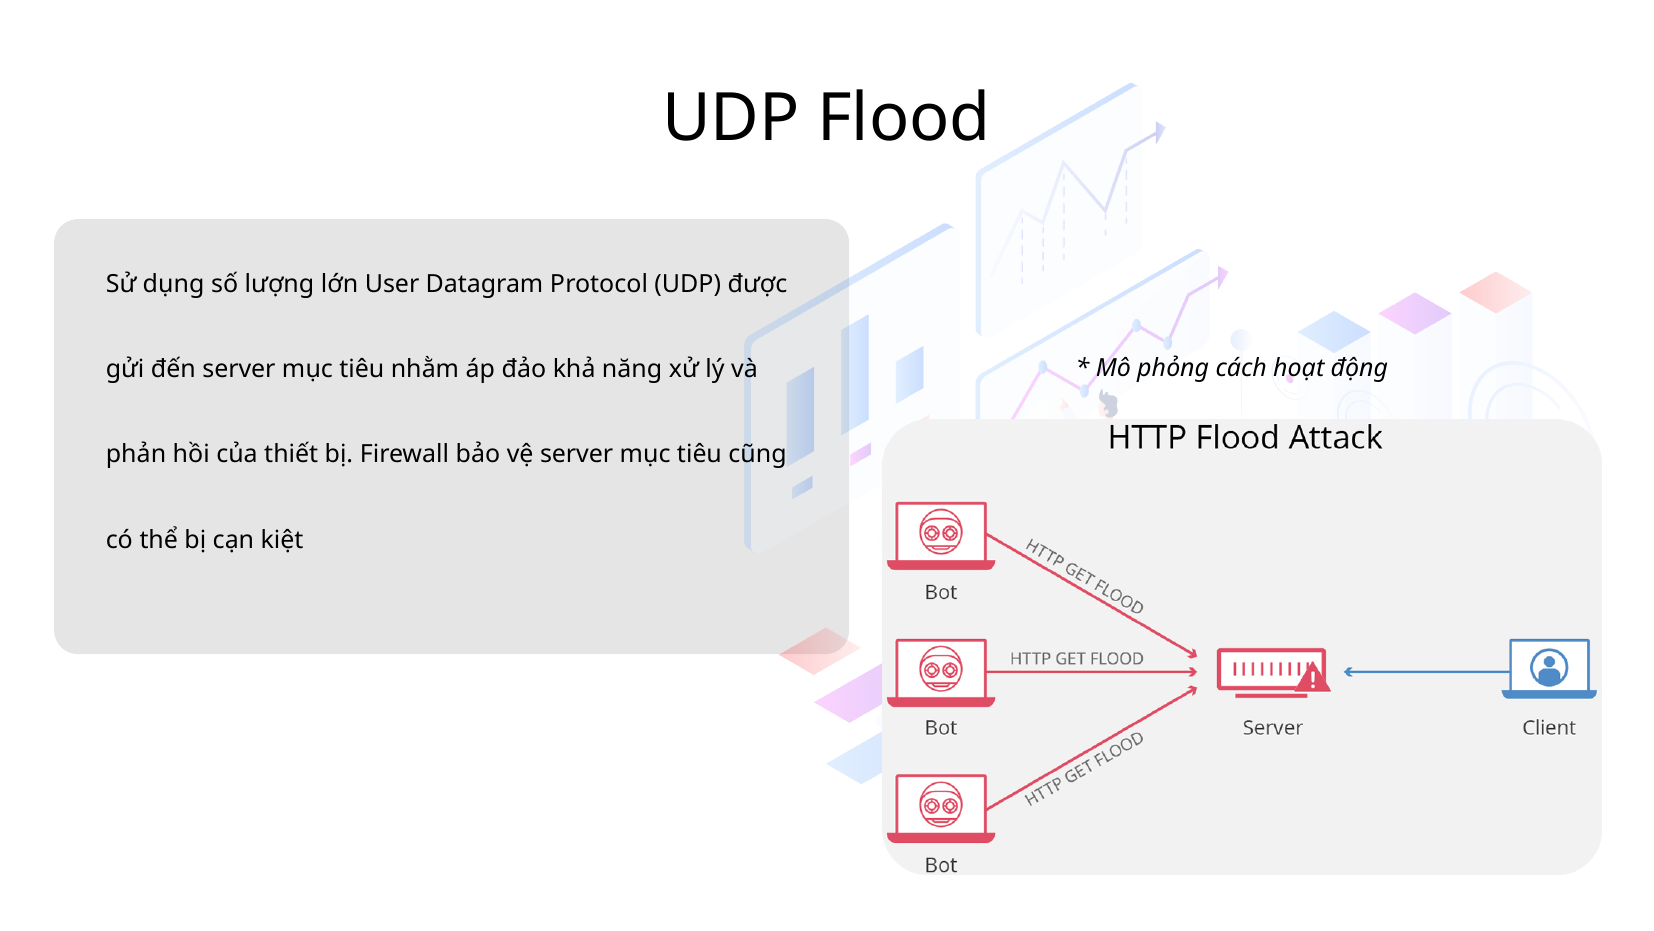

# UDP Flood
Sử dụng số lượng lớn User Datagram Protocol (UDP) được gửi đến server mục tiêu nhằm áp đảo khả năng xử lý và phản hồi của thiết bị. Firewall bảo vệ server mục tiêu cũng có thể bị cạn kiệt
* Mô phỏng cách hoạt động